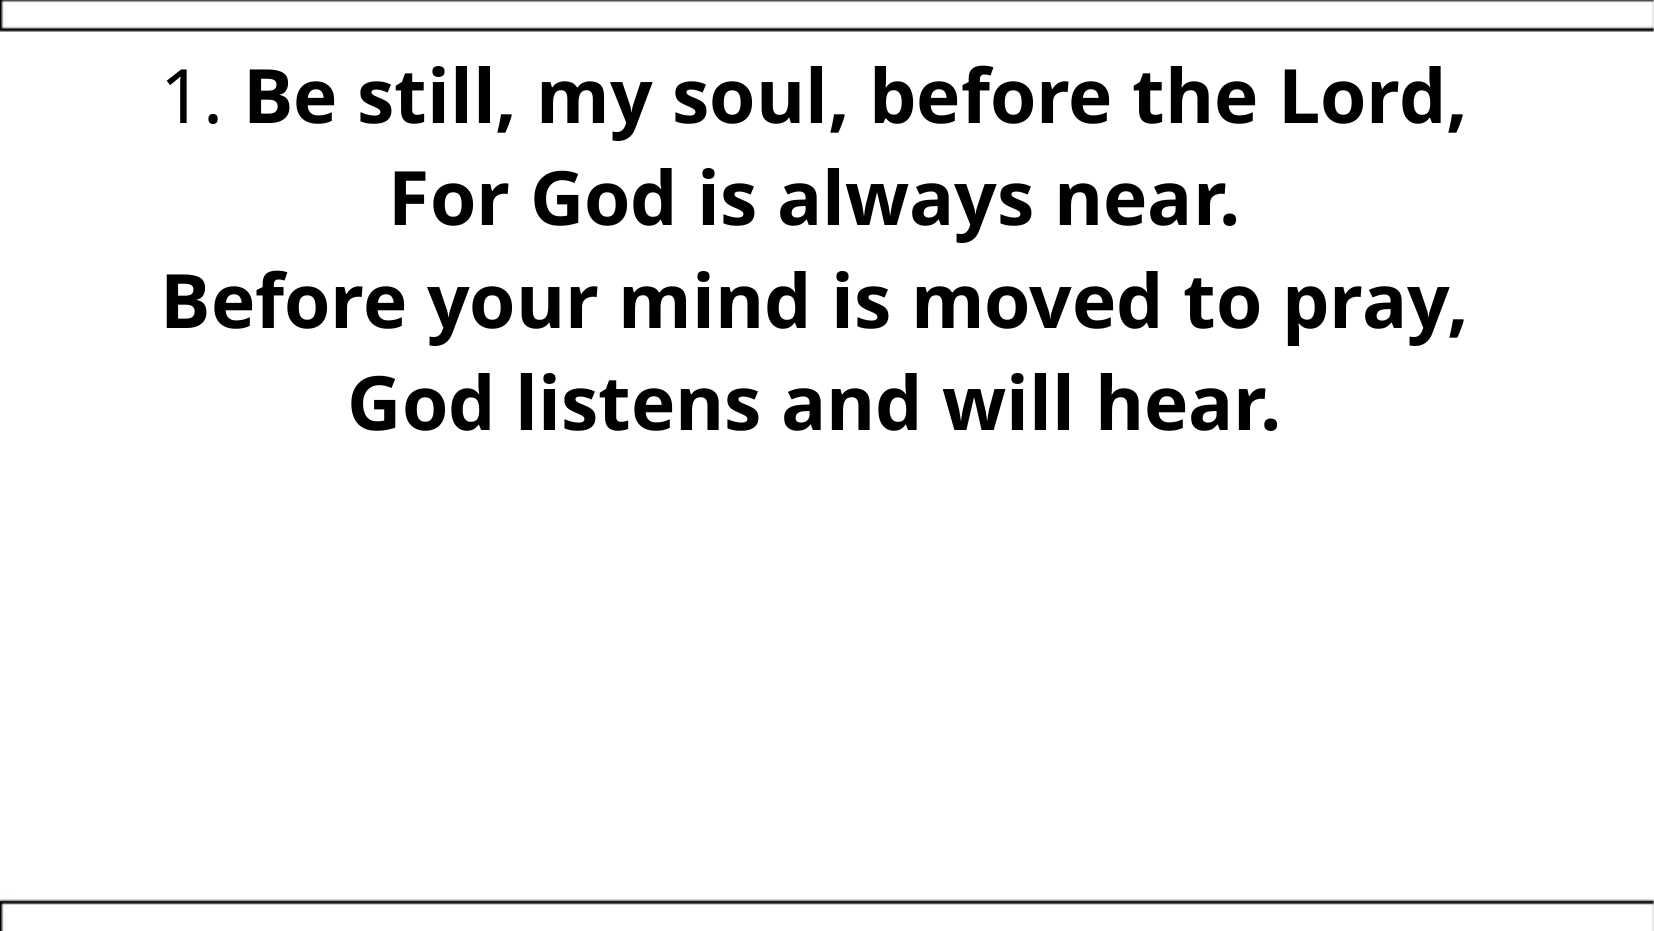

1. Be still, my soul, before the Lord,
For God is always near.
Before your mind is moved to pray,
God listens and will hear.